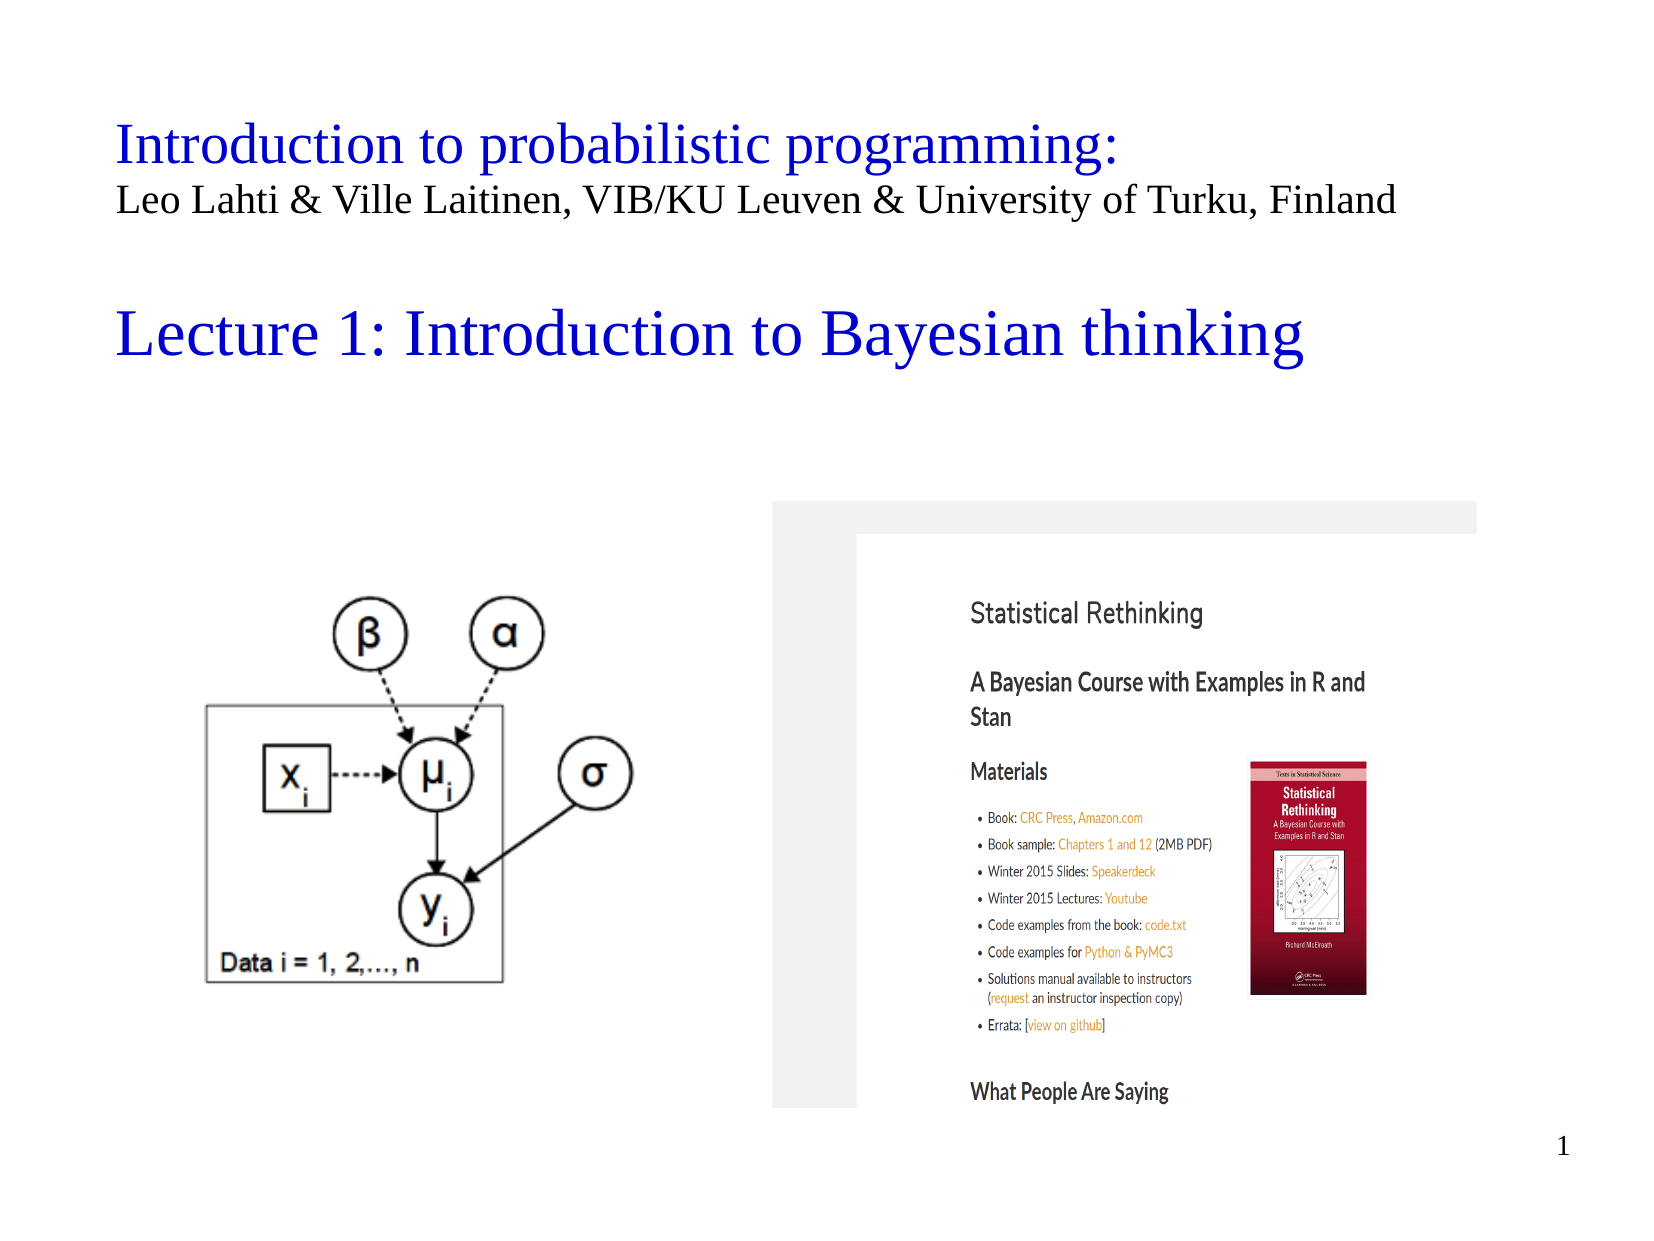

# Introduction to probabilistic programming: Leo Lahti & Ville Laitinen, VIB/KU Leuven & University of Turku, Finland Lecture 1: Introduction to Bayesian thinking
1